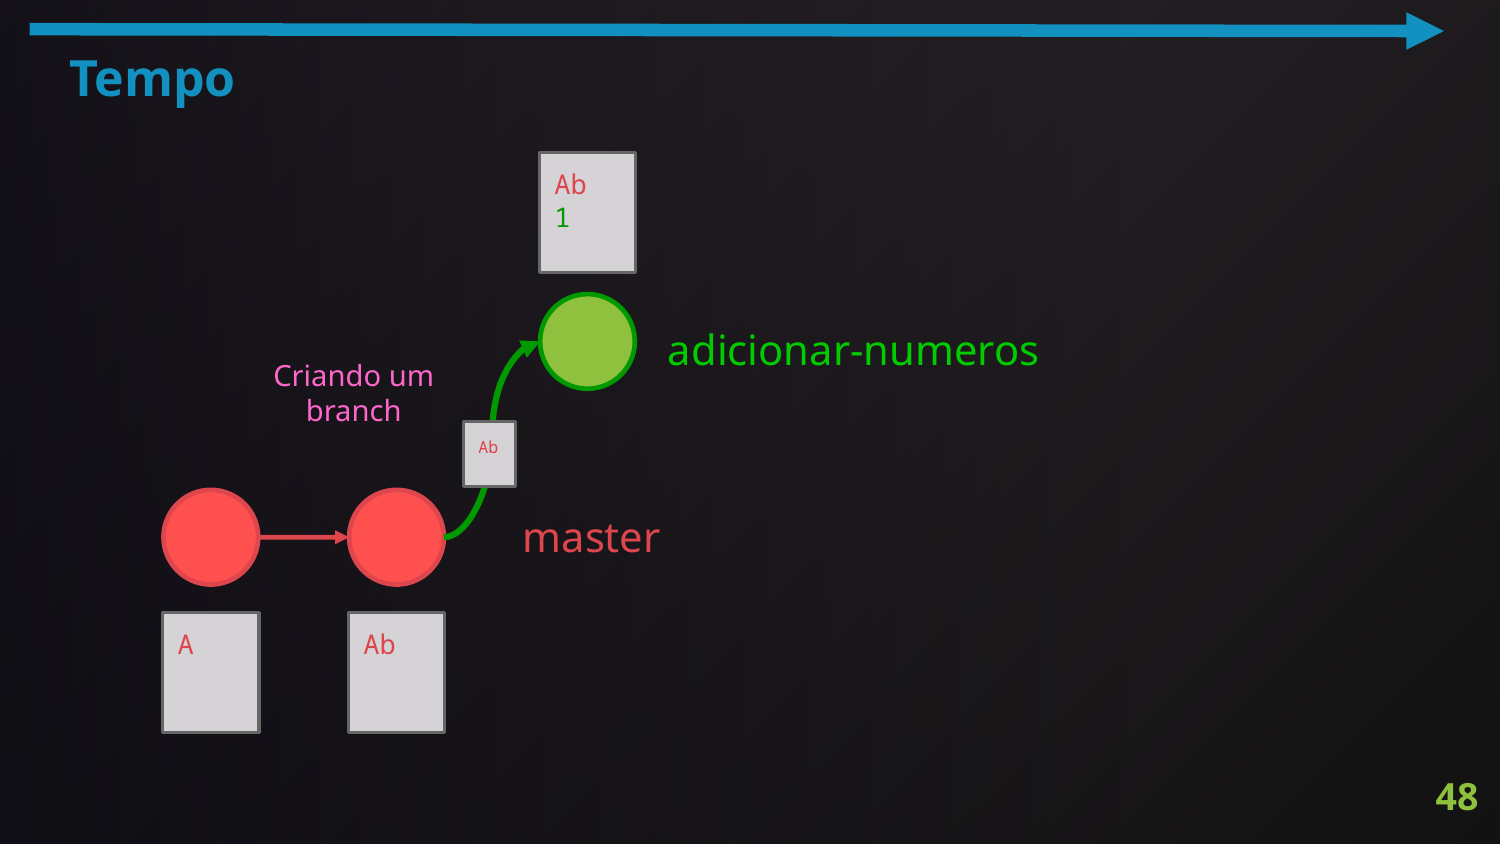

Tempo
Ab
1
adicionar-numeros
Criando um branch
Ab
master
A
Ab